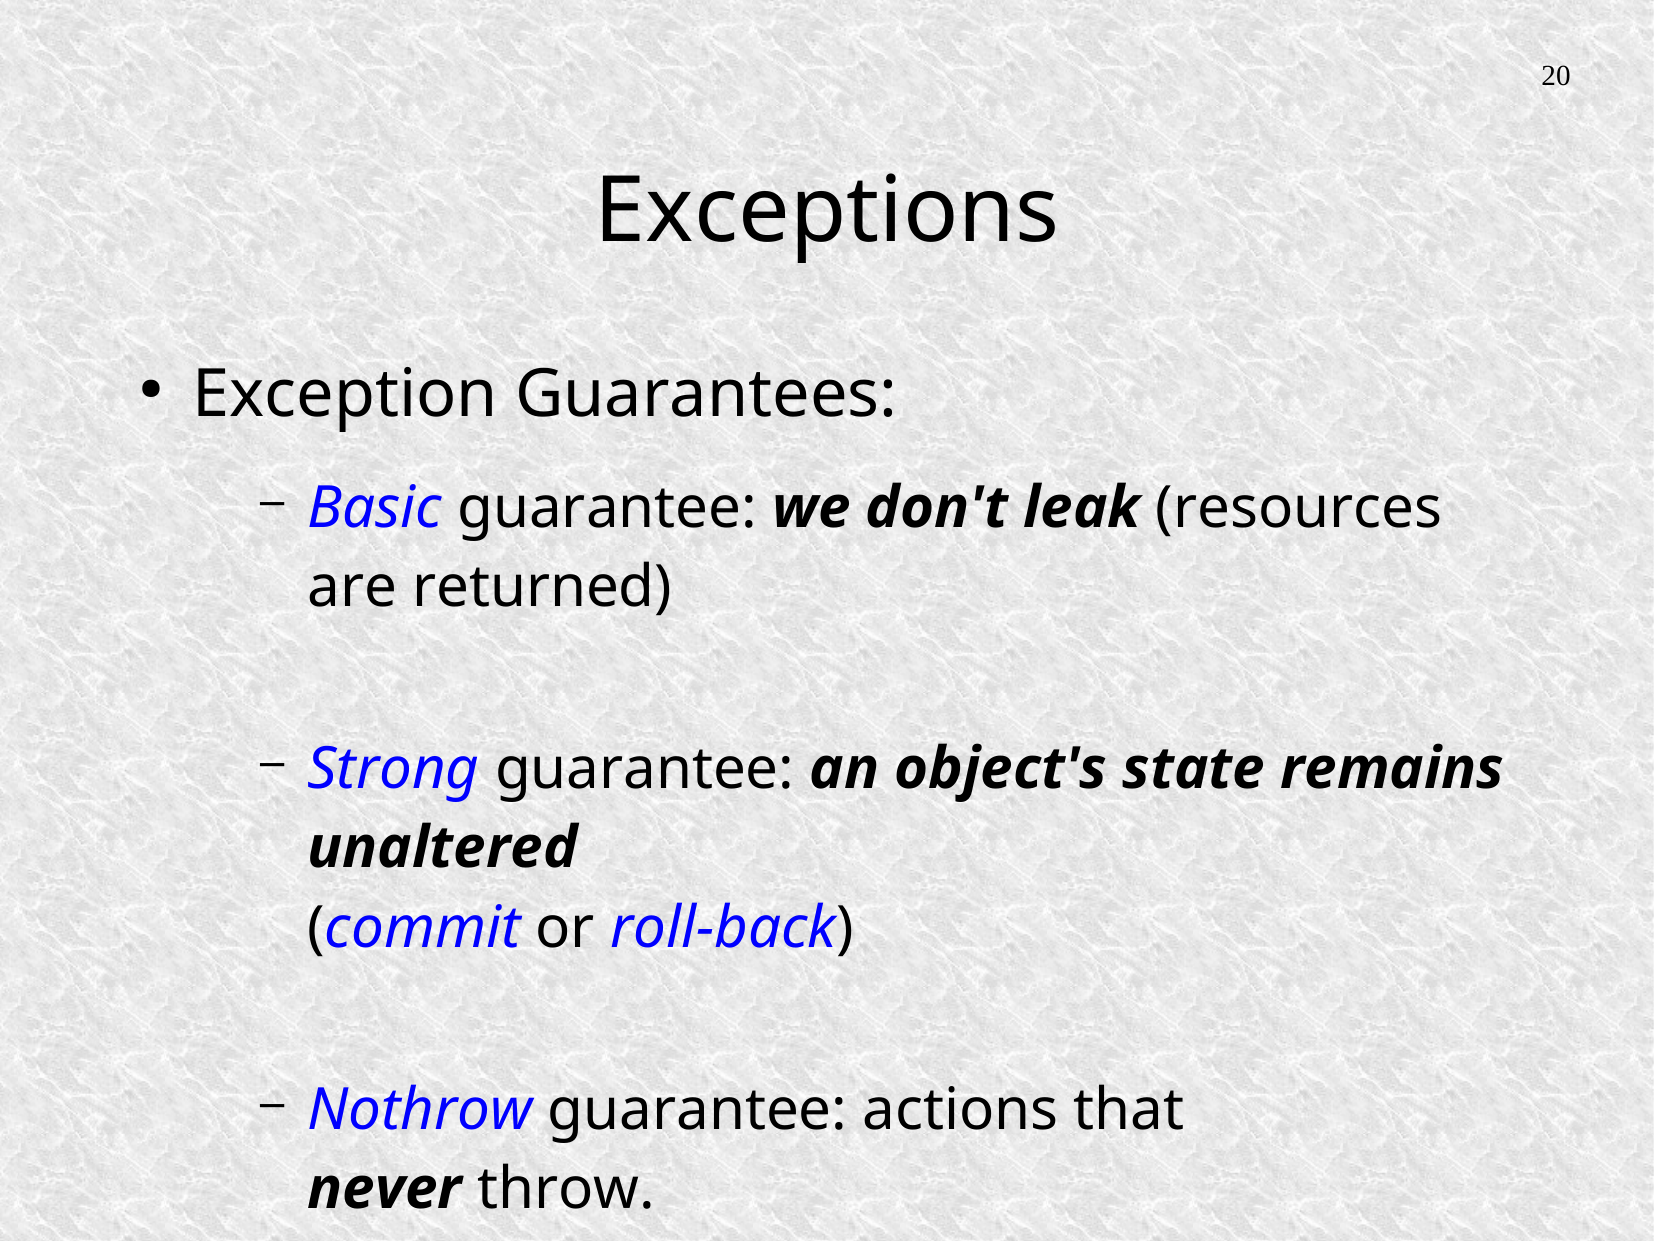

20
# Exceptions
Exception Guarantees:
Basic guarantee: we don't leak (resources are returned)
Strong guarantee: an object's state remains unaltered
(commit or roll-back)
Nothrow guarantee: actions that
never throw.